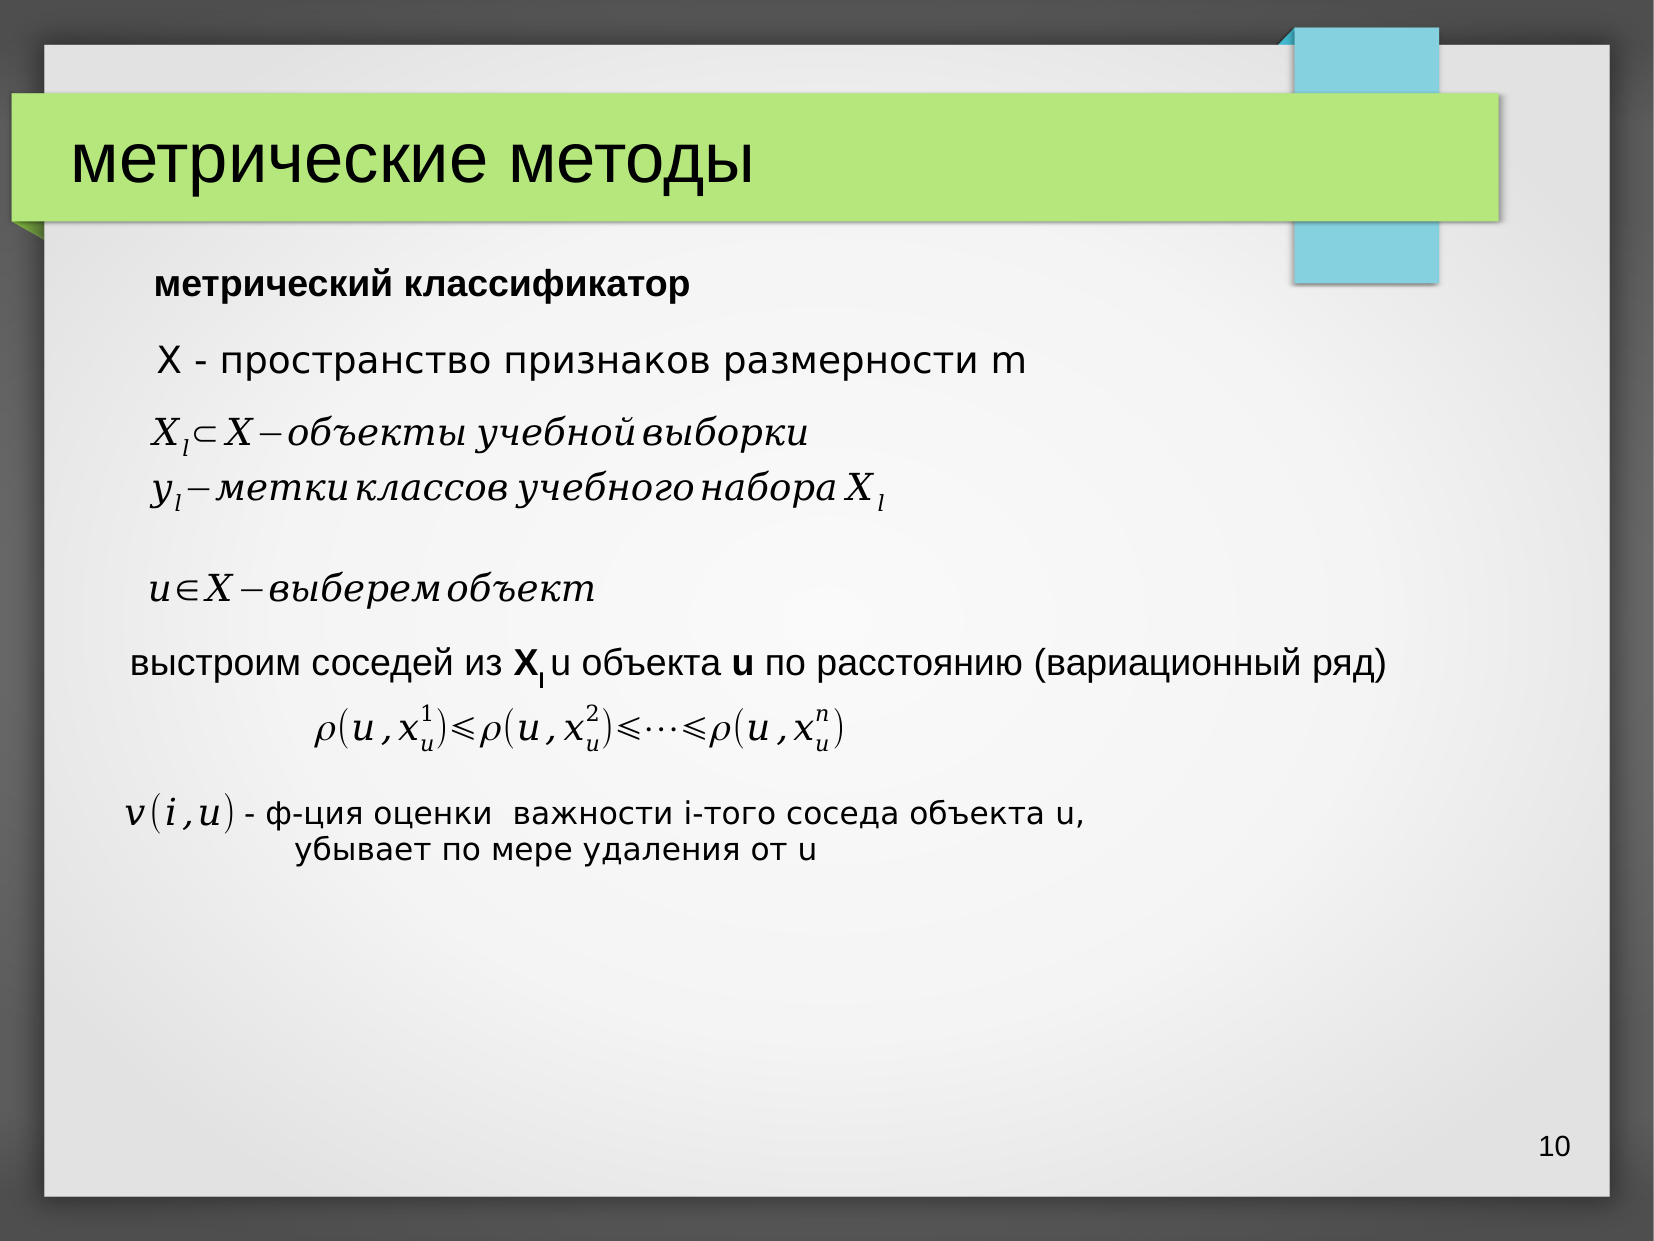

# метрические методы
метрический классификатор
X - пространство признаков размерности m
выстроим соседей из Xl u объекта u по расстоянию (вариационный ряд)
 - ф-ция оценки важности i-того соседа объекта u,
 убывает по мере удаления от u
10